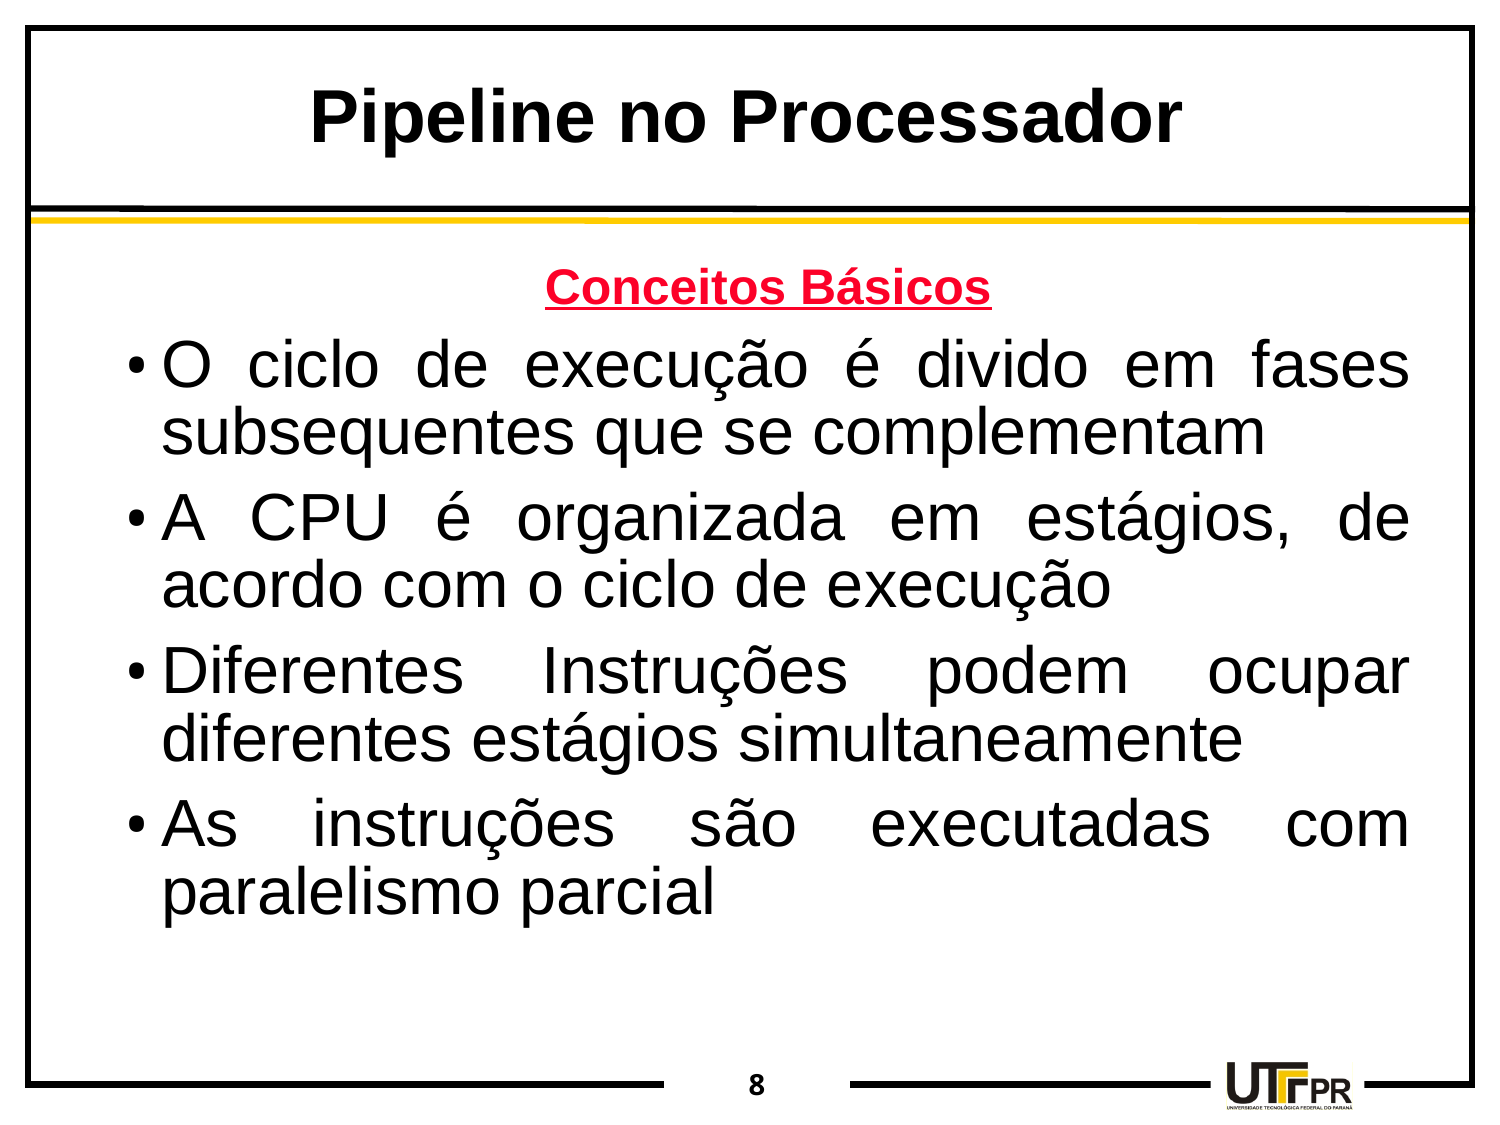

# Pipeline no Processador
Conceitos Básicos
O ciclo de execução é divido em fases subsequentes que se complementam
A CPU é organizada em estágios, de acordo com o ciclo de execução
Diferentes Instruções podem ocupar diferentes estágios simultaneamente
As instruções são executadas com paralelismo parcial